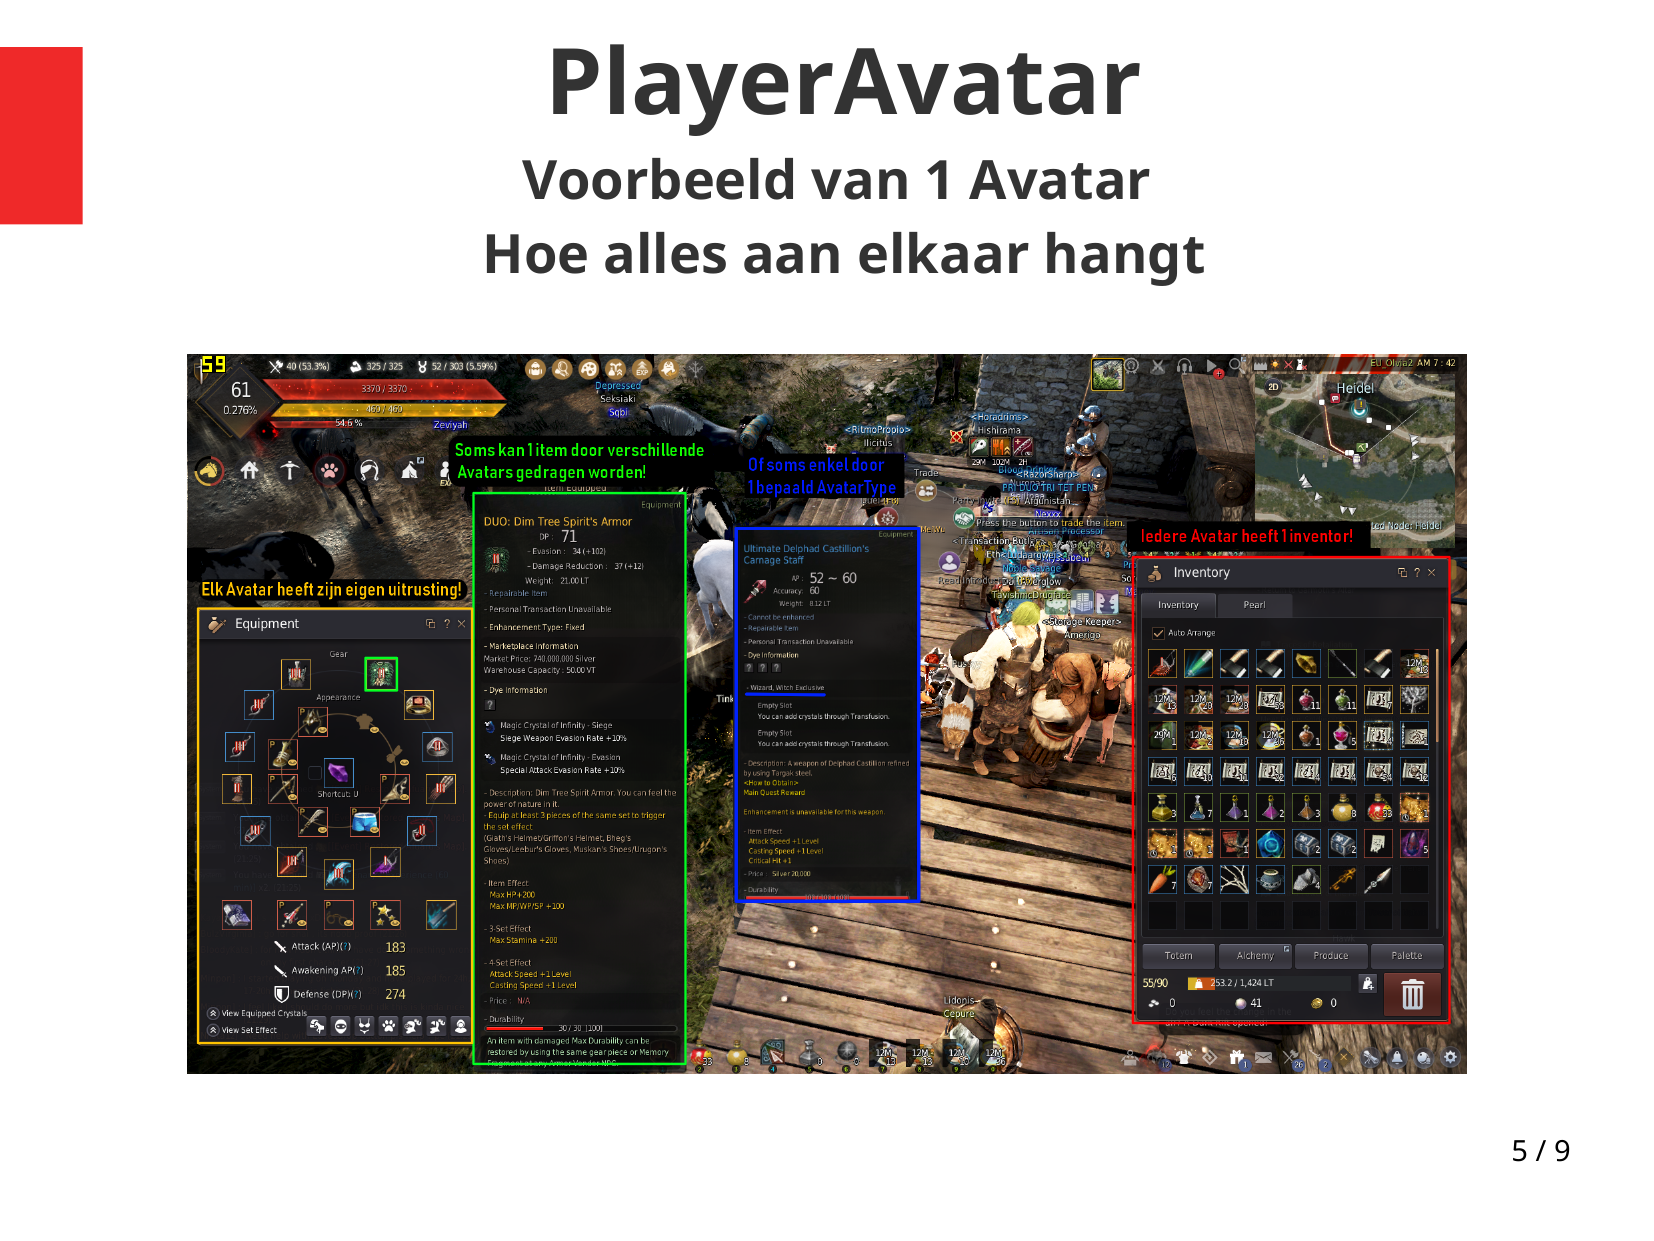

# PlayerAvatar Voorbeeld van 1 Avatar Hoe alles aan elkaar hangt
5